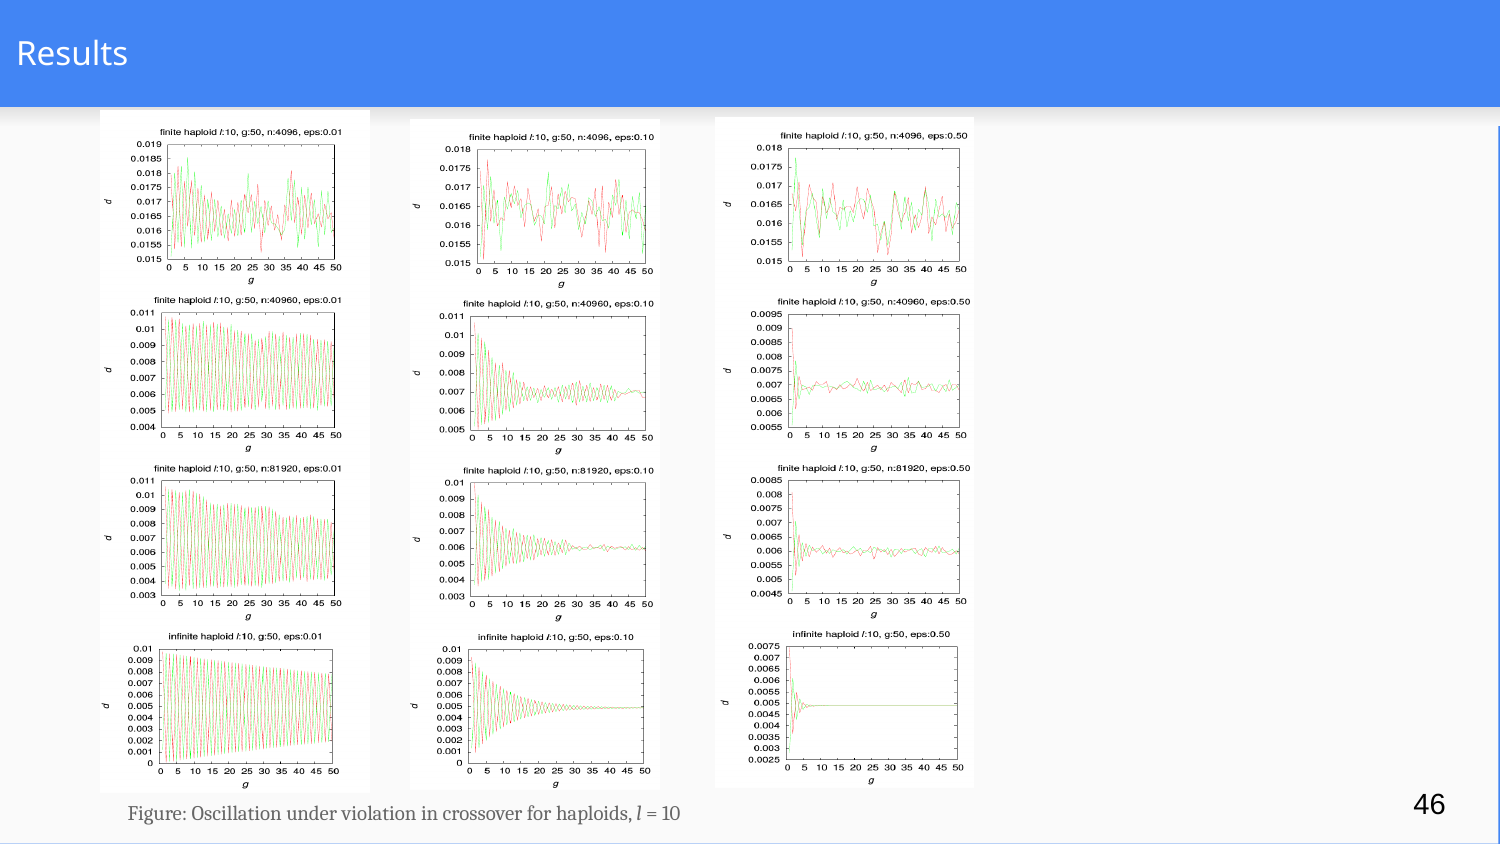

# Results
46
Figure: Oscillation under violation in crossover for haploids, l = 10